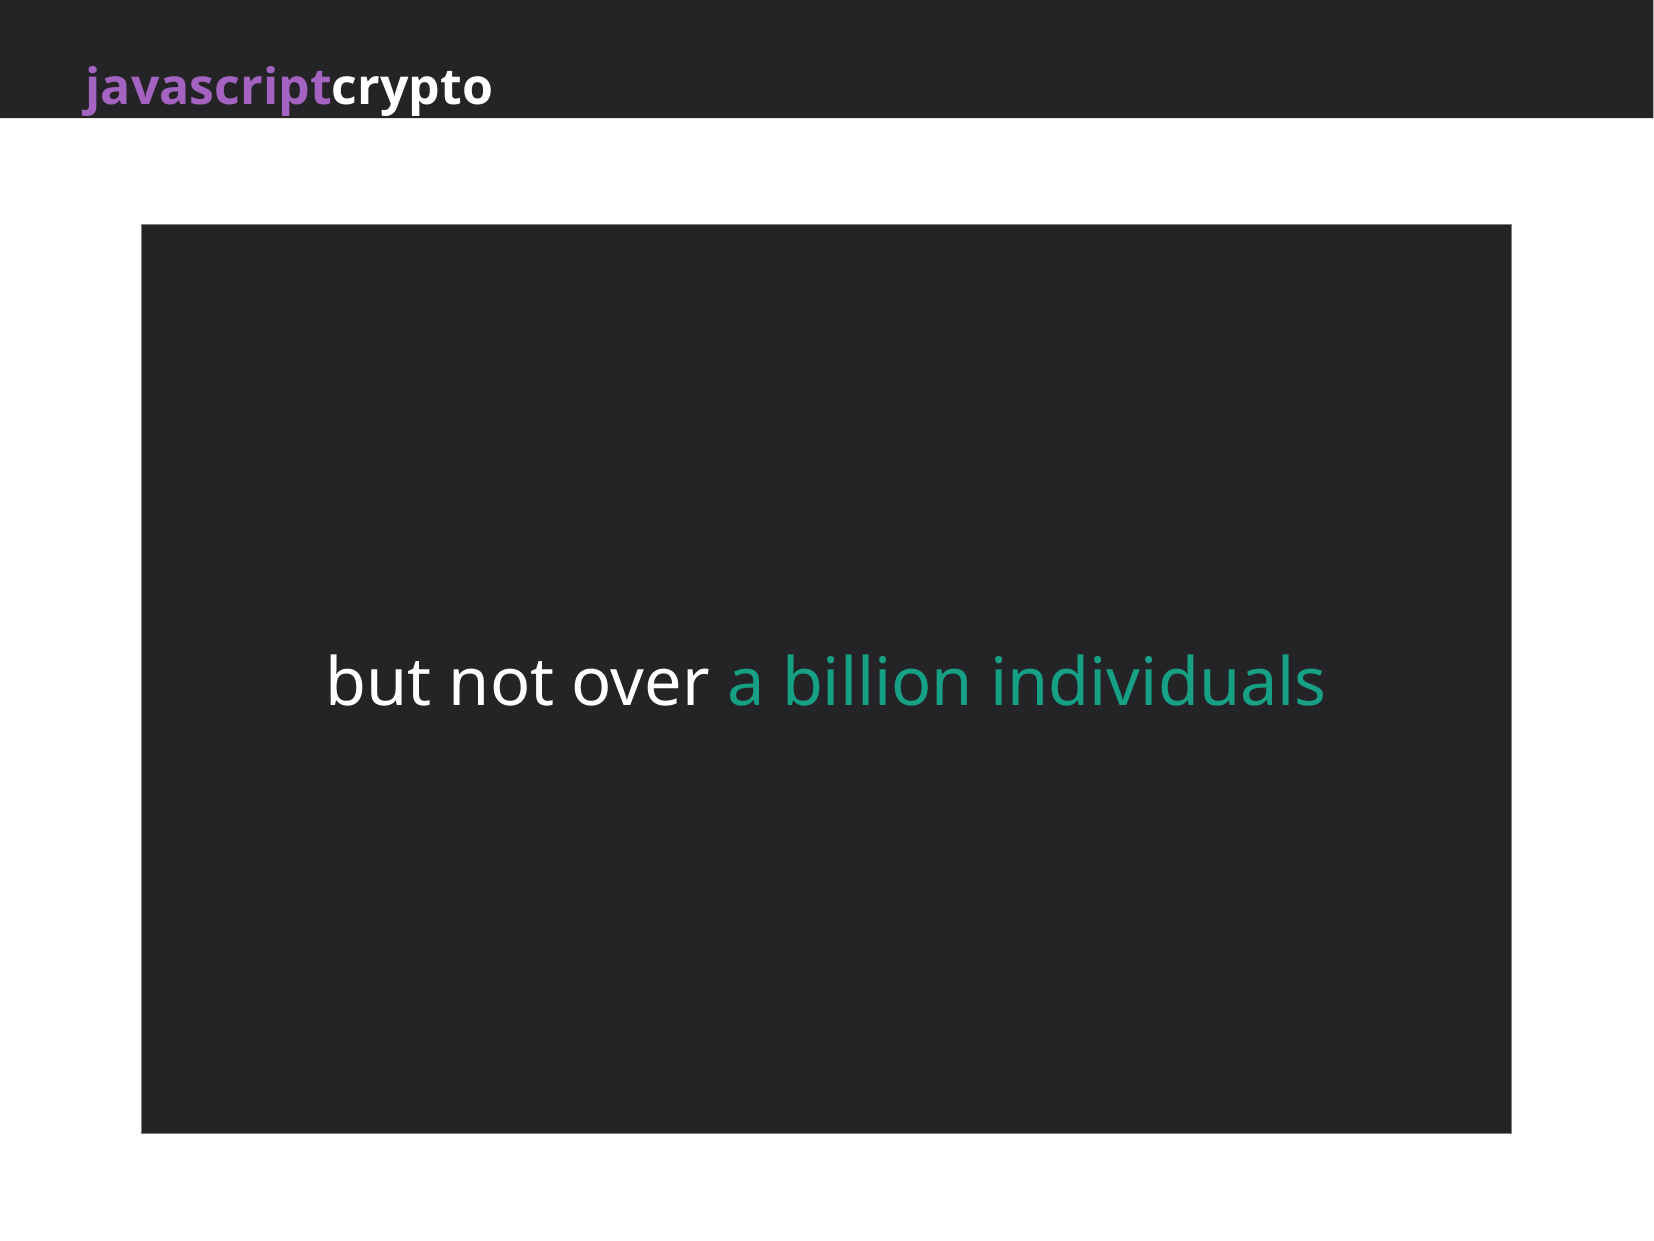

javascriptcrypto
but not over a billion individuals
encrypt shit